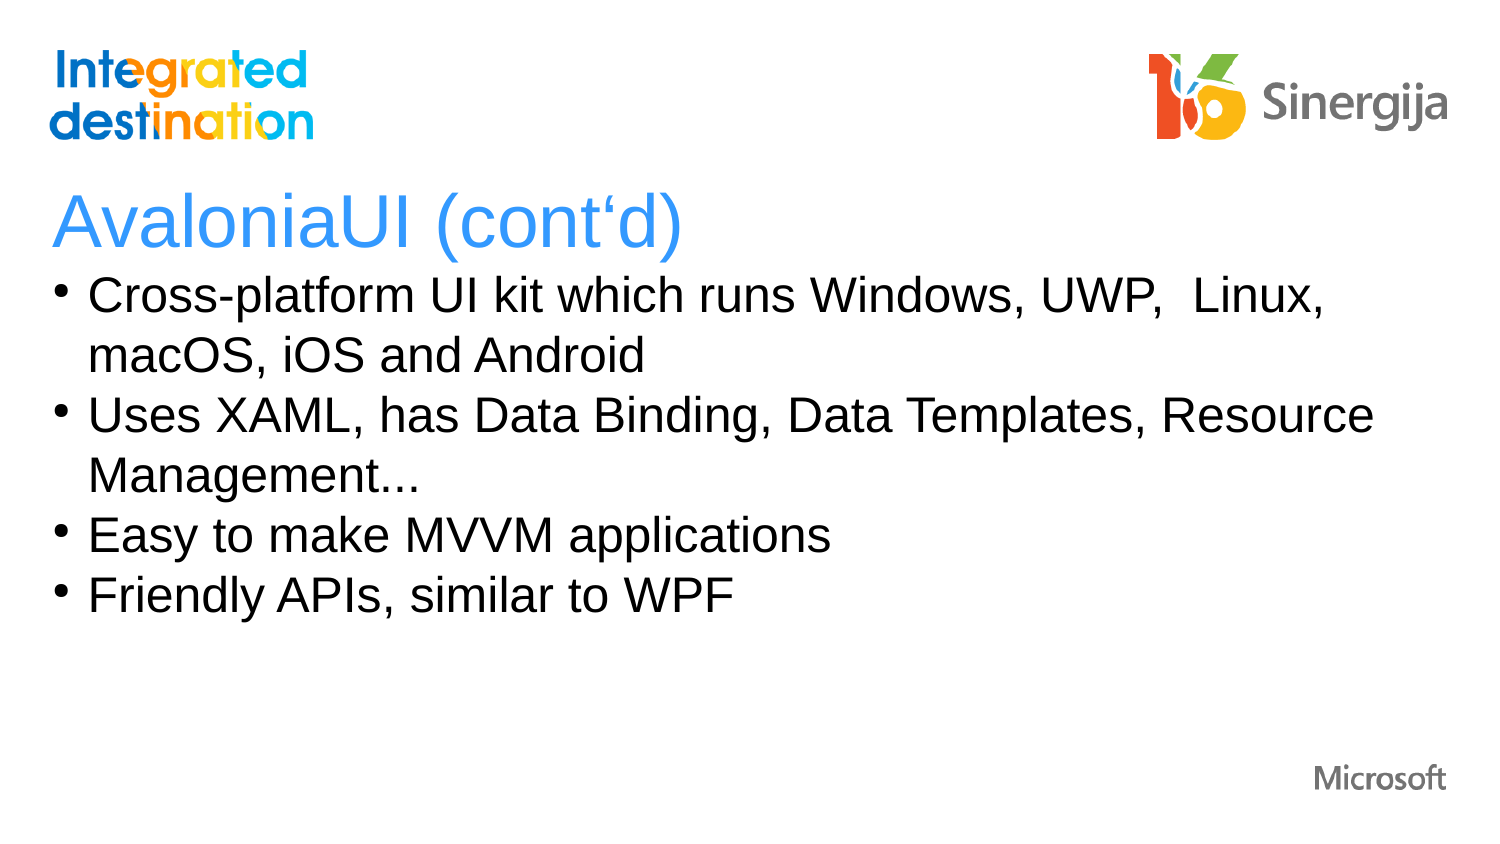

AvaloniaUI (cont‘d)
Cross-platform UI kit which runs Windows, UWP, Linux, macOS, iOS and Android
Uses XAML, has Data Binding, Data Templates, Resource Management...
Easy to make MVVM applications
Friendly APIs, similar to WPF